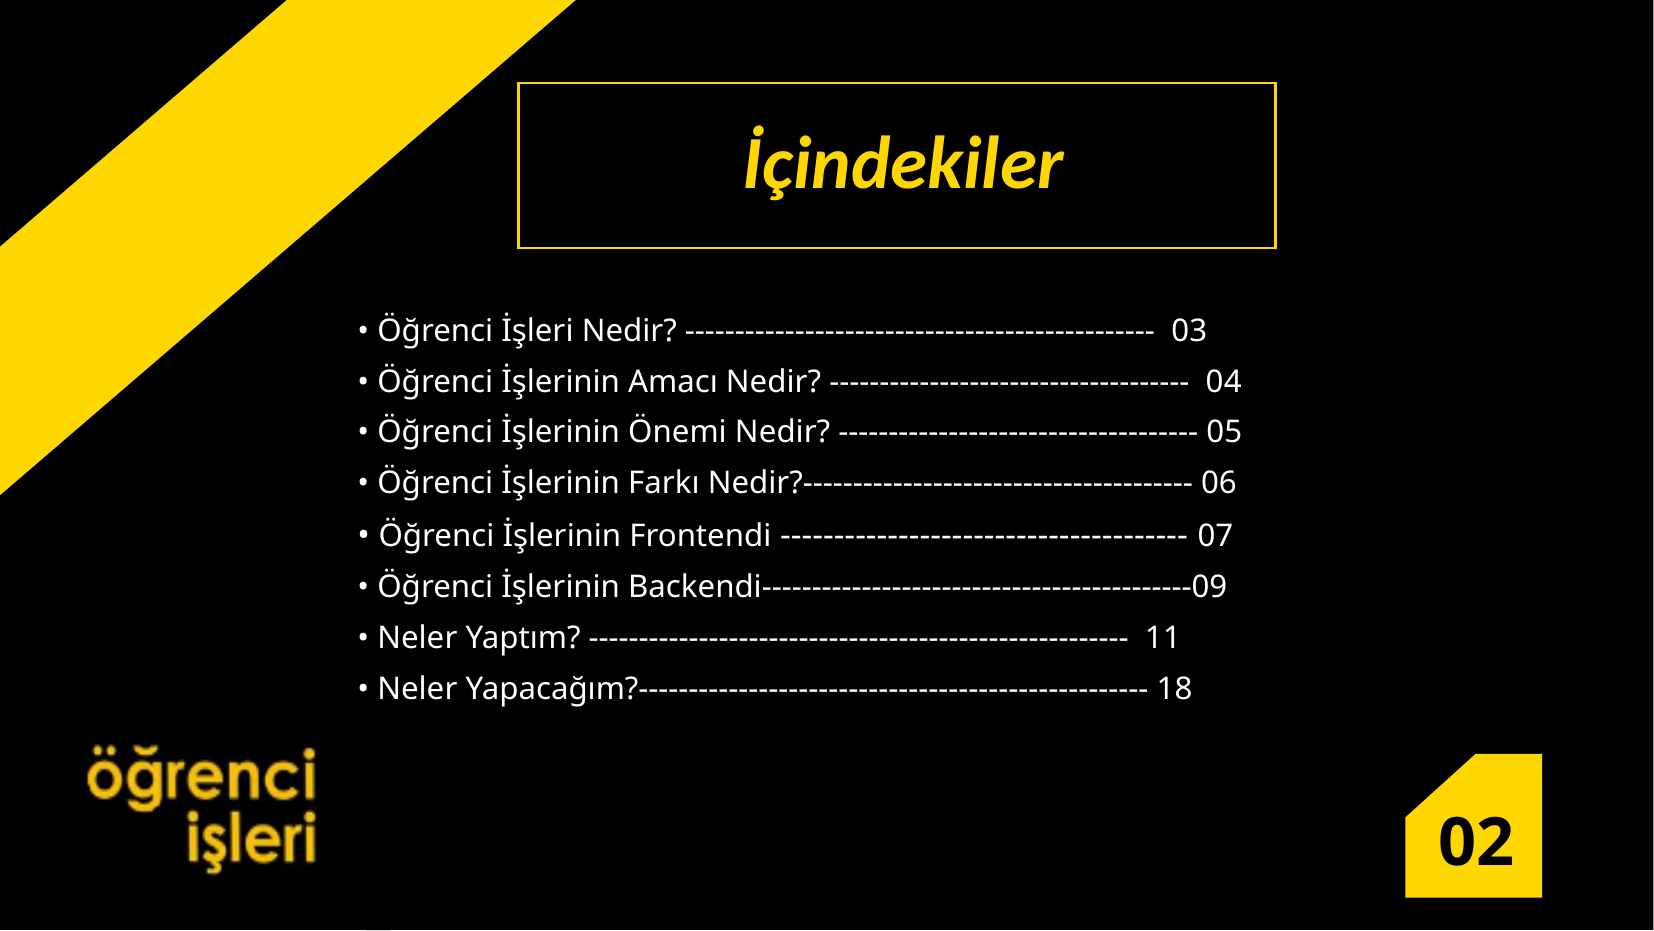

İçindekiler
• Öğrenci İşleri Nedir? ----------------------------------------------- 03
• Öğrenci İşlerinin Amacı Nedir? ------------------------------------ 04
• Öğrenci İşlerinin Önemi Nedir? ------------------------------------ 05
• Öğrenci İşlerinin Farkı Nedir?--------------------------------------- 06
• Öğrenci İşlerinin Frontendi -------------------------------------- 07
• Öğrenci İşlerinin Backendi-------------------------------------------09
• Neler Yaptım? ------------------------------------------------------ 11
• Neler Yapacağım?--------------------------------------------------- 18
02